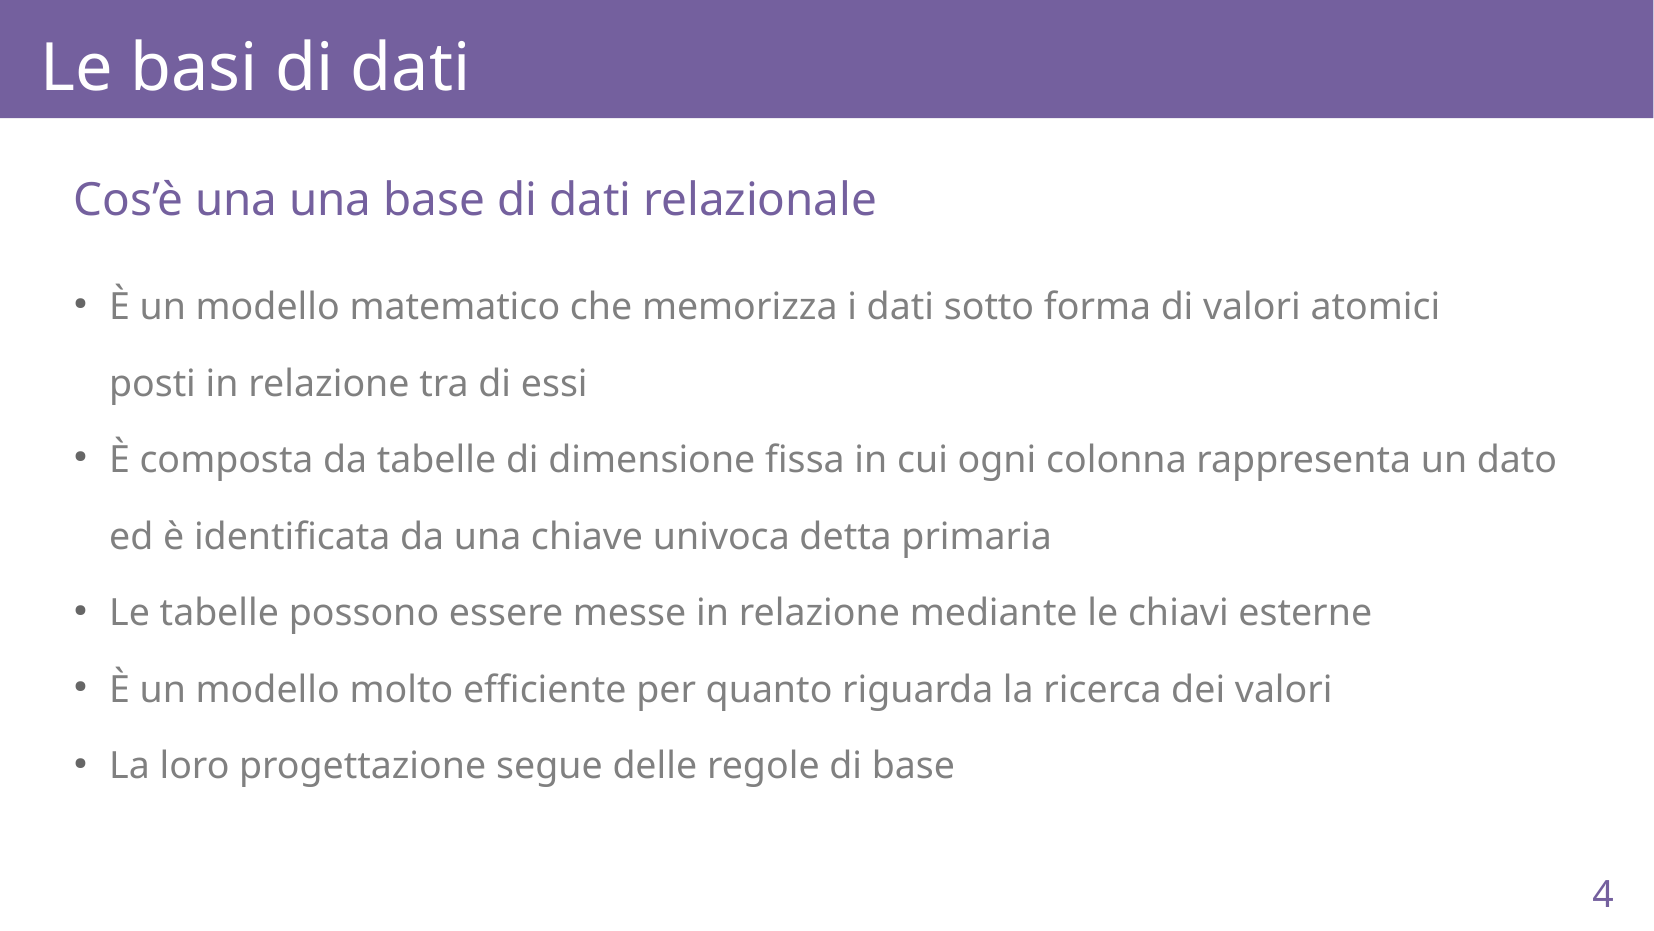

Le basi di dati
Cos’è una una base di dati relazionale
È un modello matematico che memorizza i dati sotto forma di valori atomici
posti in relazione tra di essi
È composta da tabelle di dimensione fissa in cui ogni colonna rappresenta un dato
ed è identificata da una chiave univoca detta primaria
Le tabelle possono essere messe in relazione mediante le chiavi esterne
È un modello molto efficiente per quanto riguarda la ricerca dei valori
La loro progettazione segue delle regole di base